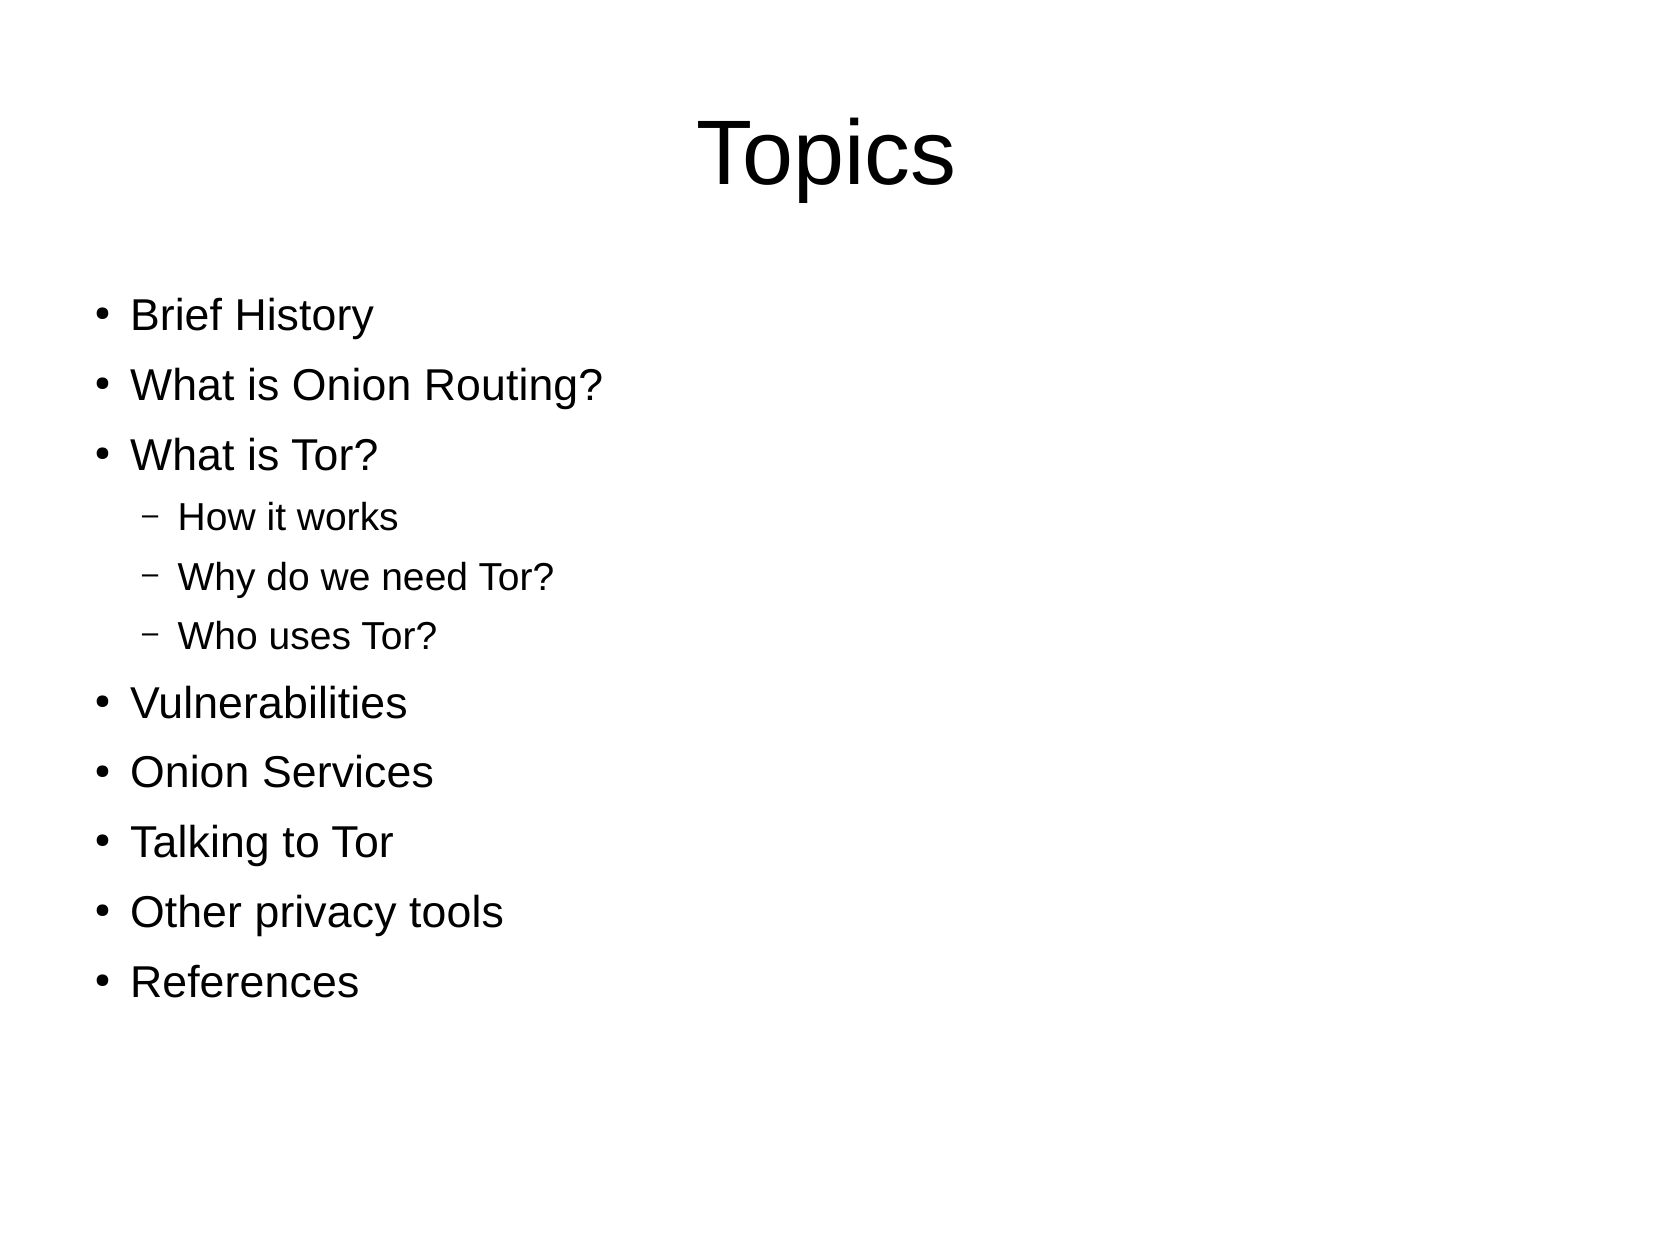

# Topics
Brief History
What is Onion Routing?
What is Tor?
How it works
Why do we need Tor?
Who uses Tor?
Vulnerabilities
Onion Services
Talking to Tor
Other privacy tools
References